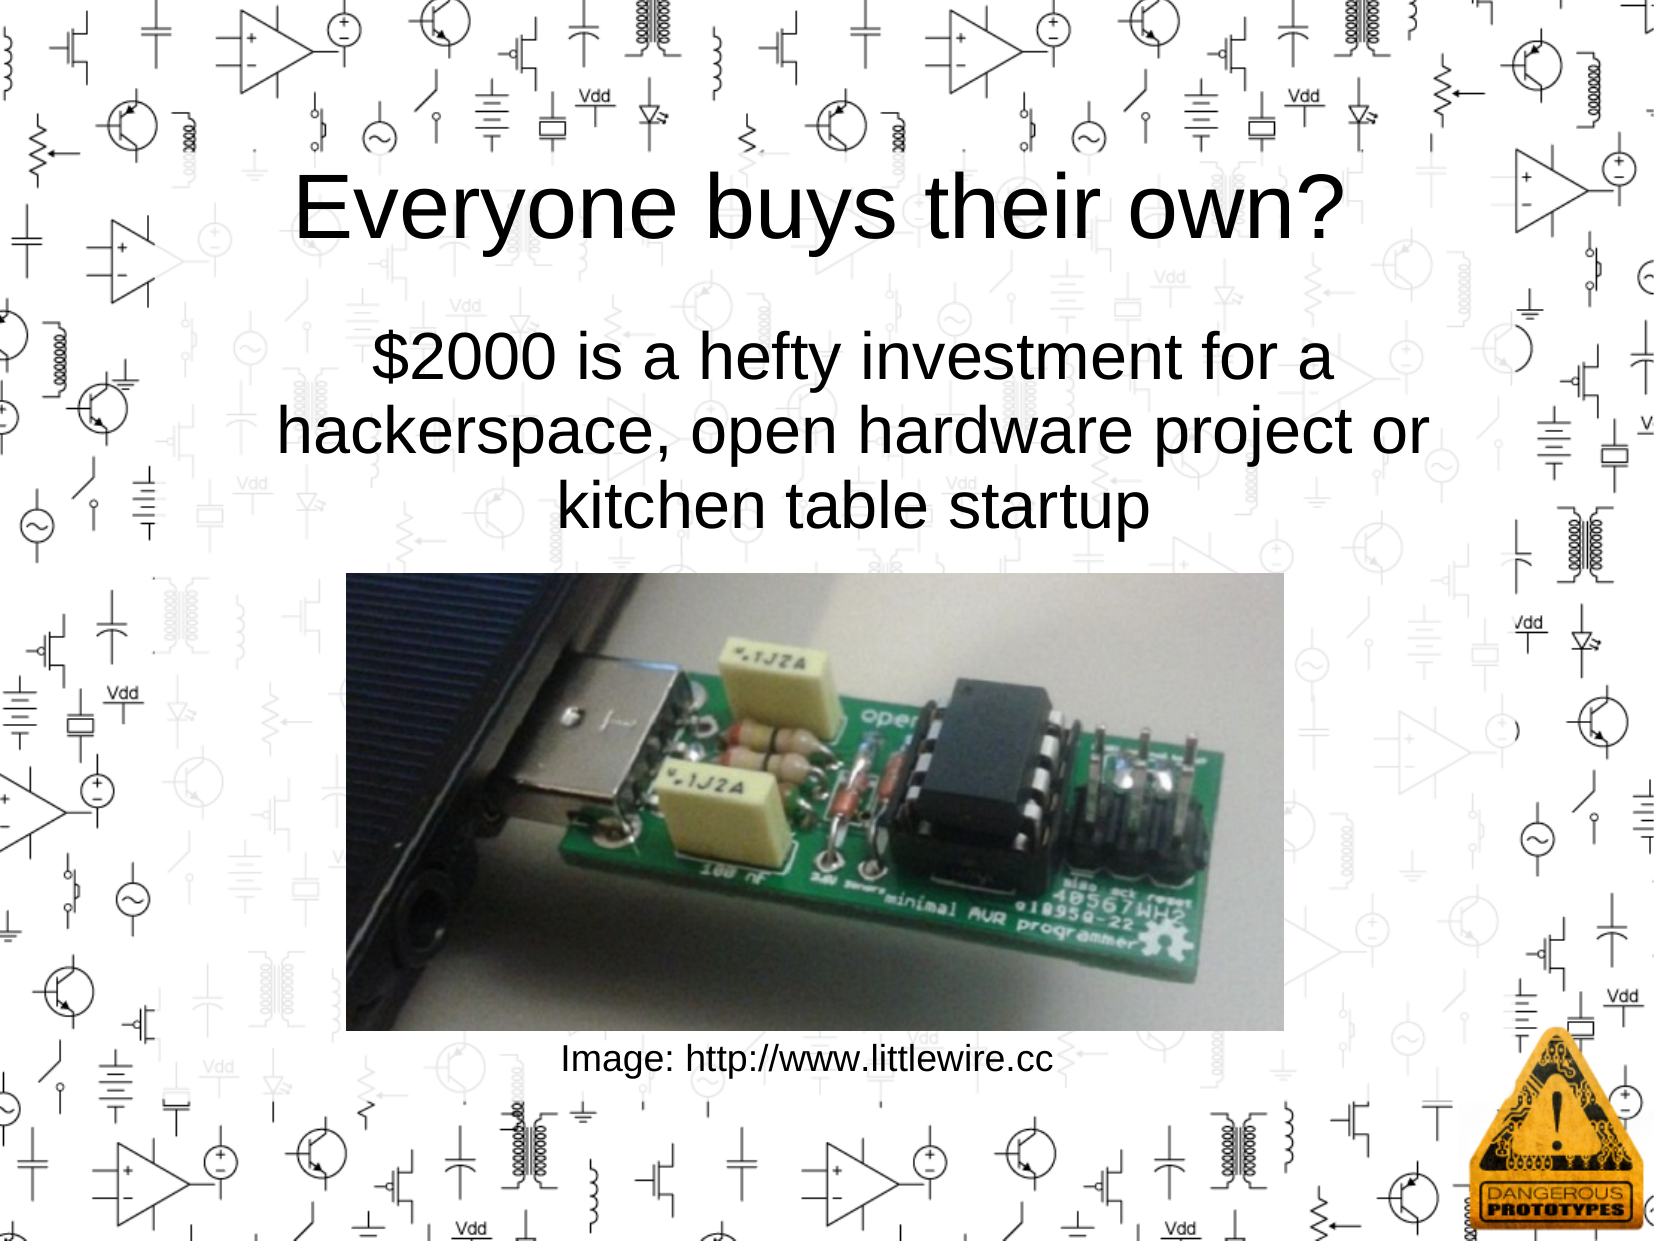

Everyone buys their own?
 $2000 is a hefty investment for a hackerspace, open hardware project or kitchen table startup
Image: http://www.littlewire.cc